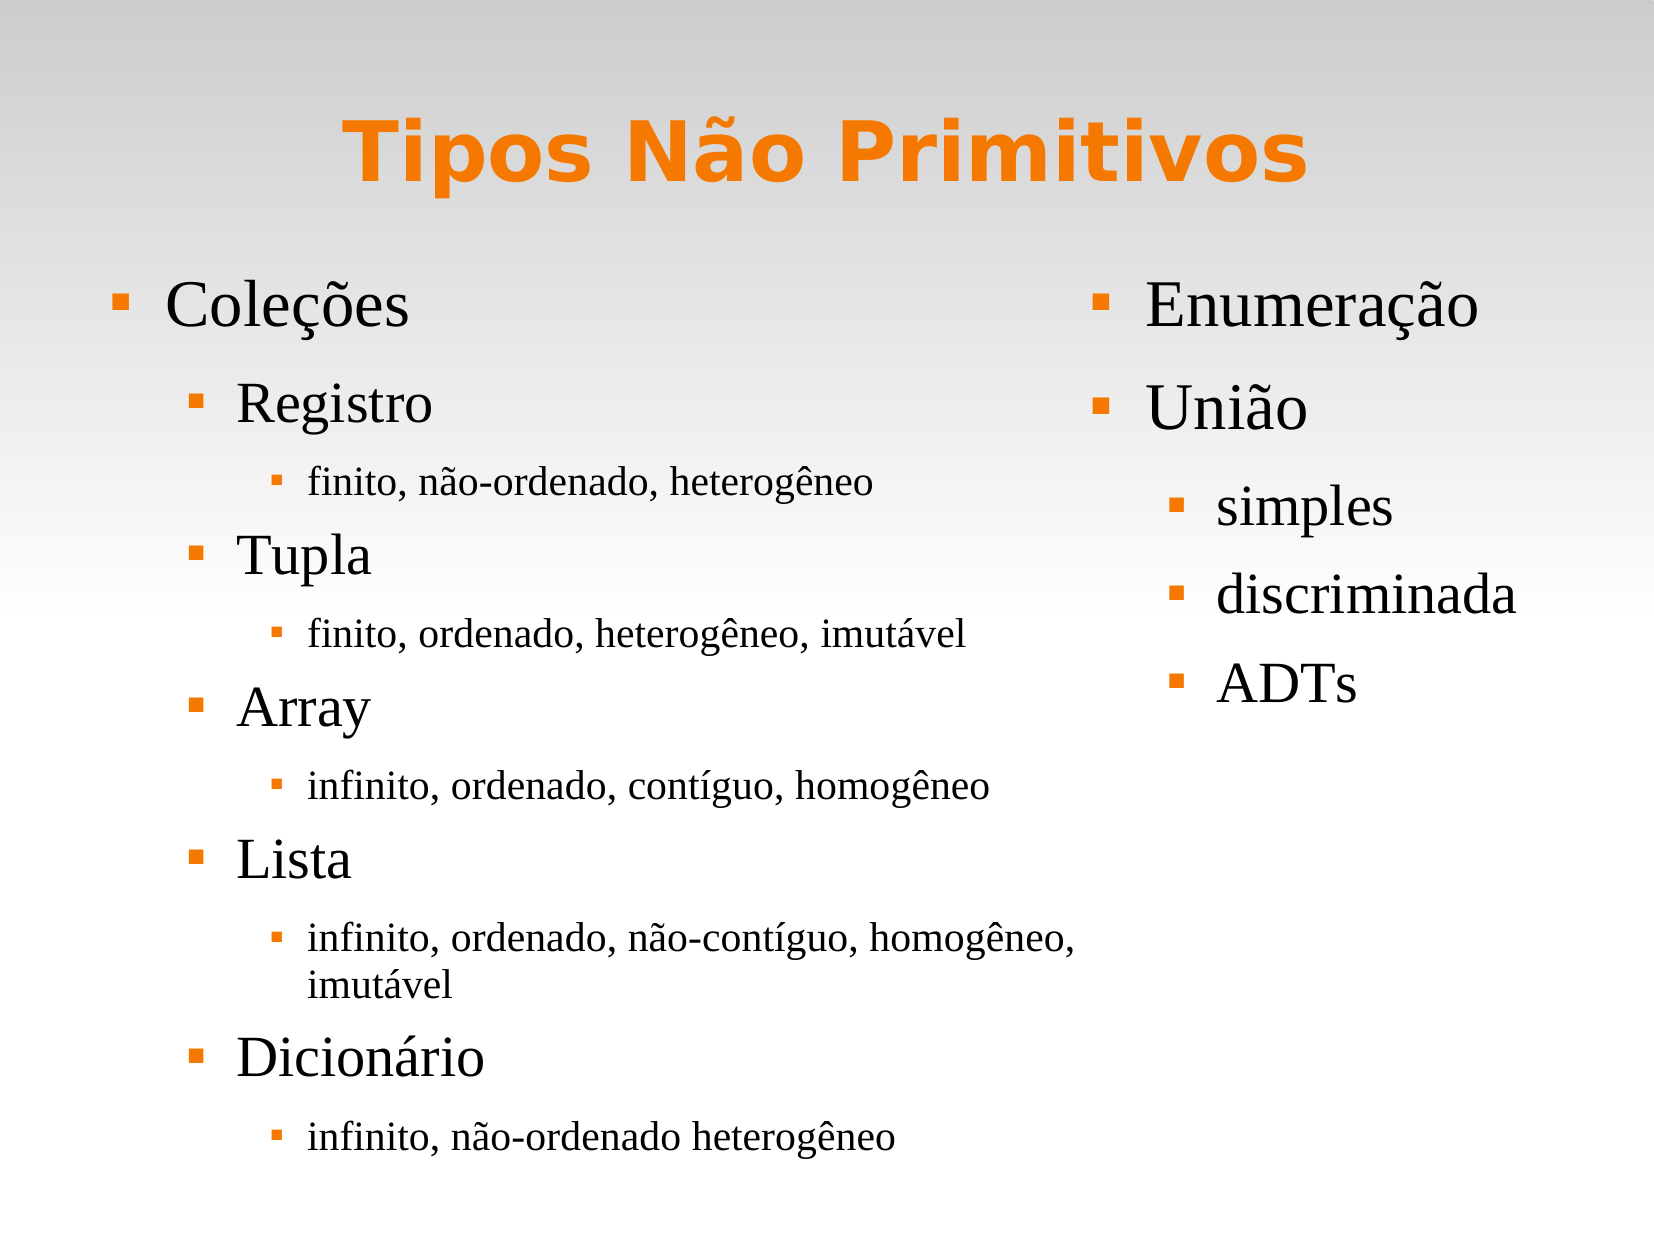

# Tipos Não Primitivos
Coleções
Registro
finito, não-ordenado, heterogêneo
Tupla
finito, ordenado, heterogêneo, imutável
Array
infinito, ordenado, contíguo, homogêneo
Lista
infinito, ordenado, não-contíguo, homogêneo, imutável
Dicionário
infinito, não-ordenado heterogêneo
Enumeração
União
simples
discriminada
ADTs